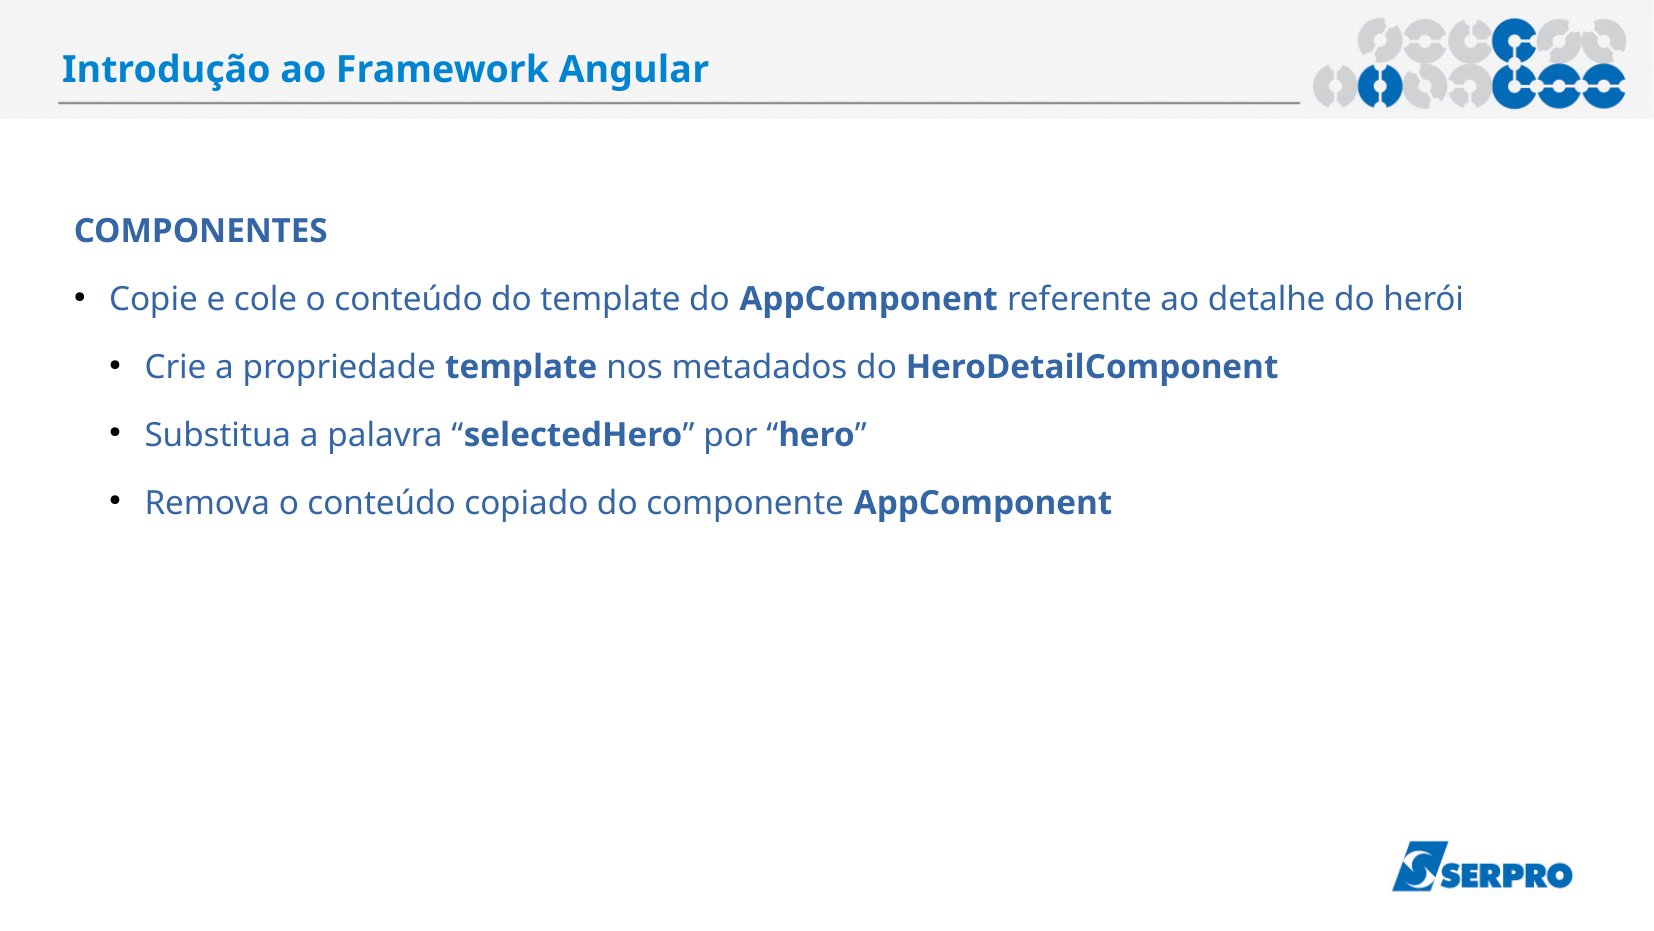

Introdução ao Framework Angular
COMPONENTES
Copie e cole o conteúdo do template do AppComponent referente ao detalhe do herói
Crie a propriedade template nos metadados do HeroDetailComponent
Substitua a palavra “selectedHero” por “hero”
Remova o conteúdo copiado do componente AppComponent